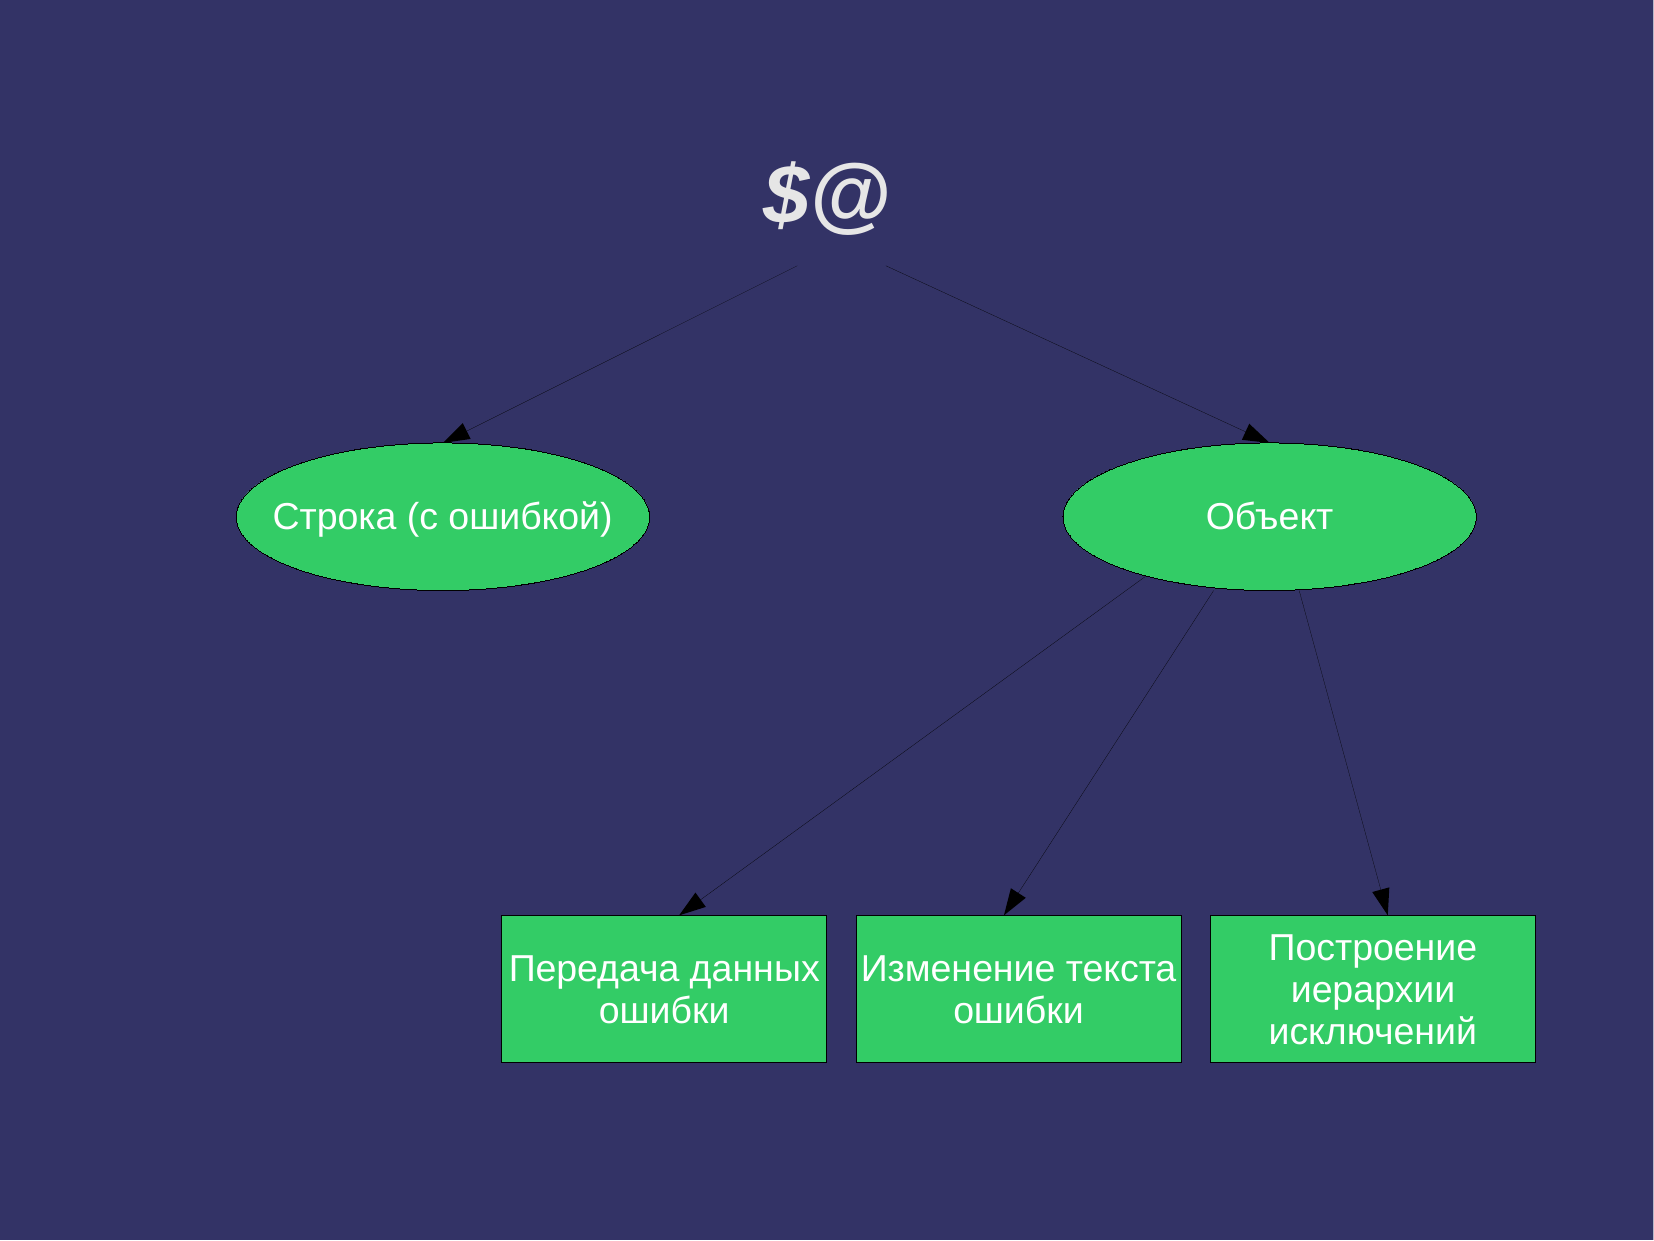

# $@
Строка (с ошибкой)
Объект
Передача данных
ошибки
Изменение текста
ошибки
Построение
иерархии
исключений